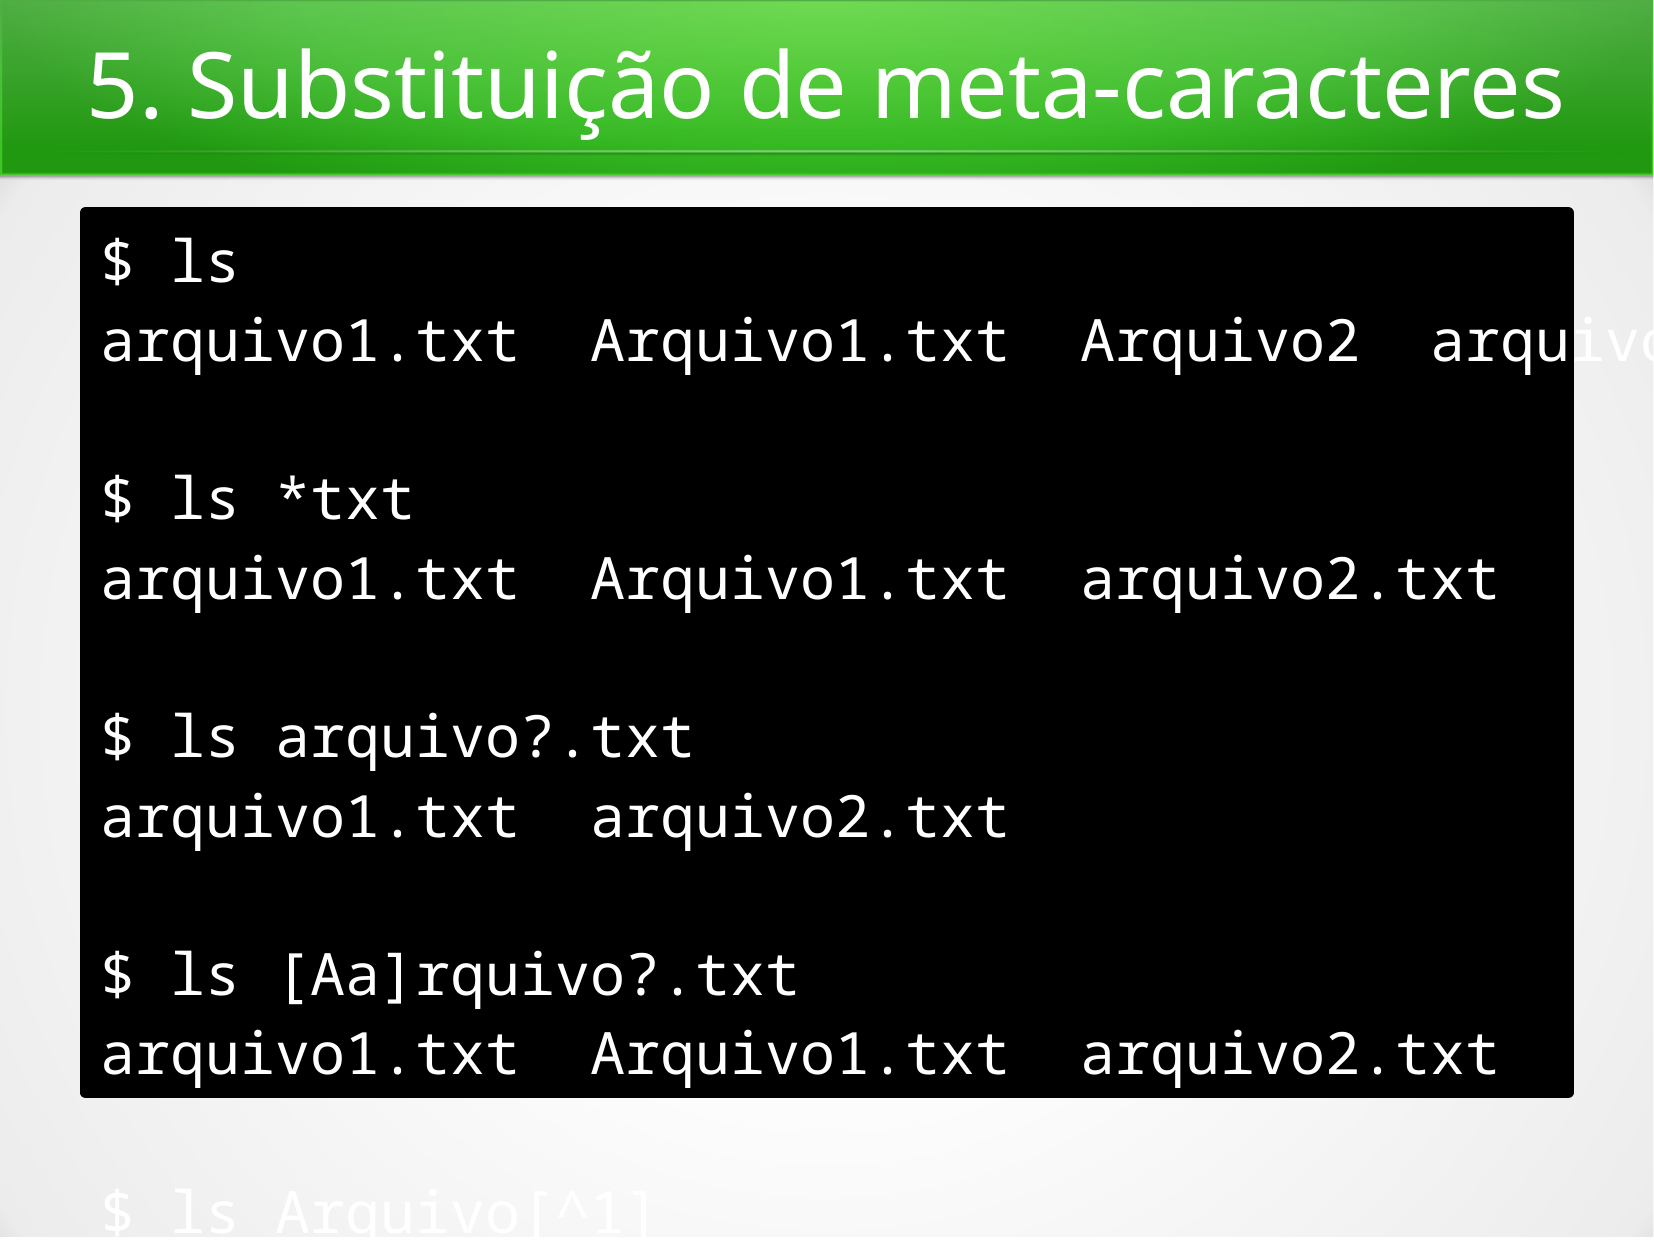

# 5. Substituição de meta-caracteres
$ ls
arquivo1.txt Arquivo1.txt Arquivo2 arquivo2.txt
$ ls *txt
arquivo1.txt Arquivo1.txt arquivo2.txt
$ ls arquivo?.txt
arquivo1.txt arquivo2.txt
$ ls [Aa]rquivo?.txt
arquivo1.txt Arquivo1.txt arquivo2.txt
$ ls Arquivo[^1]
Arquivo2